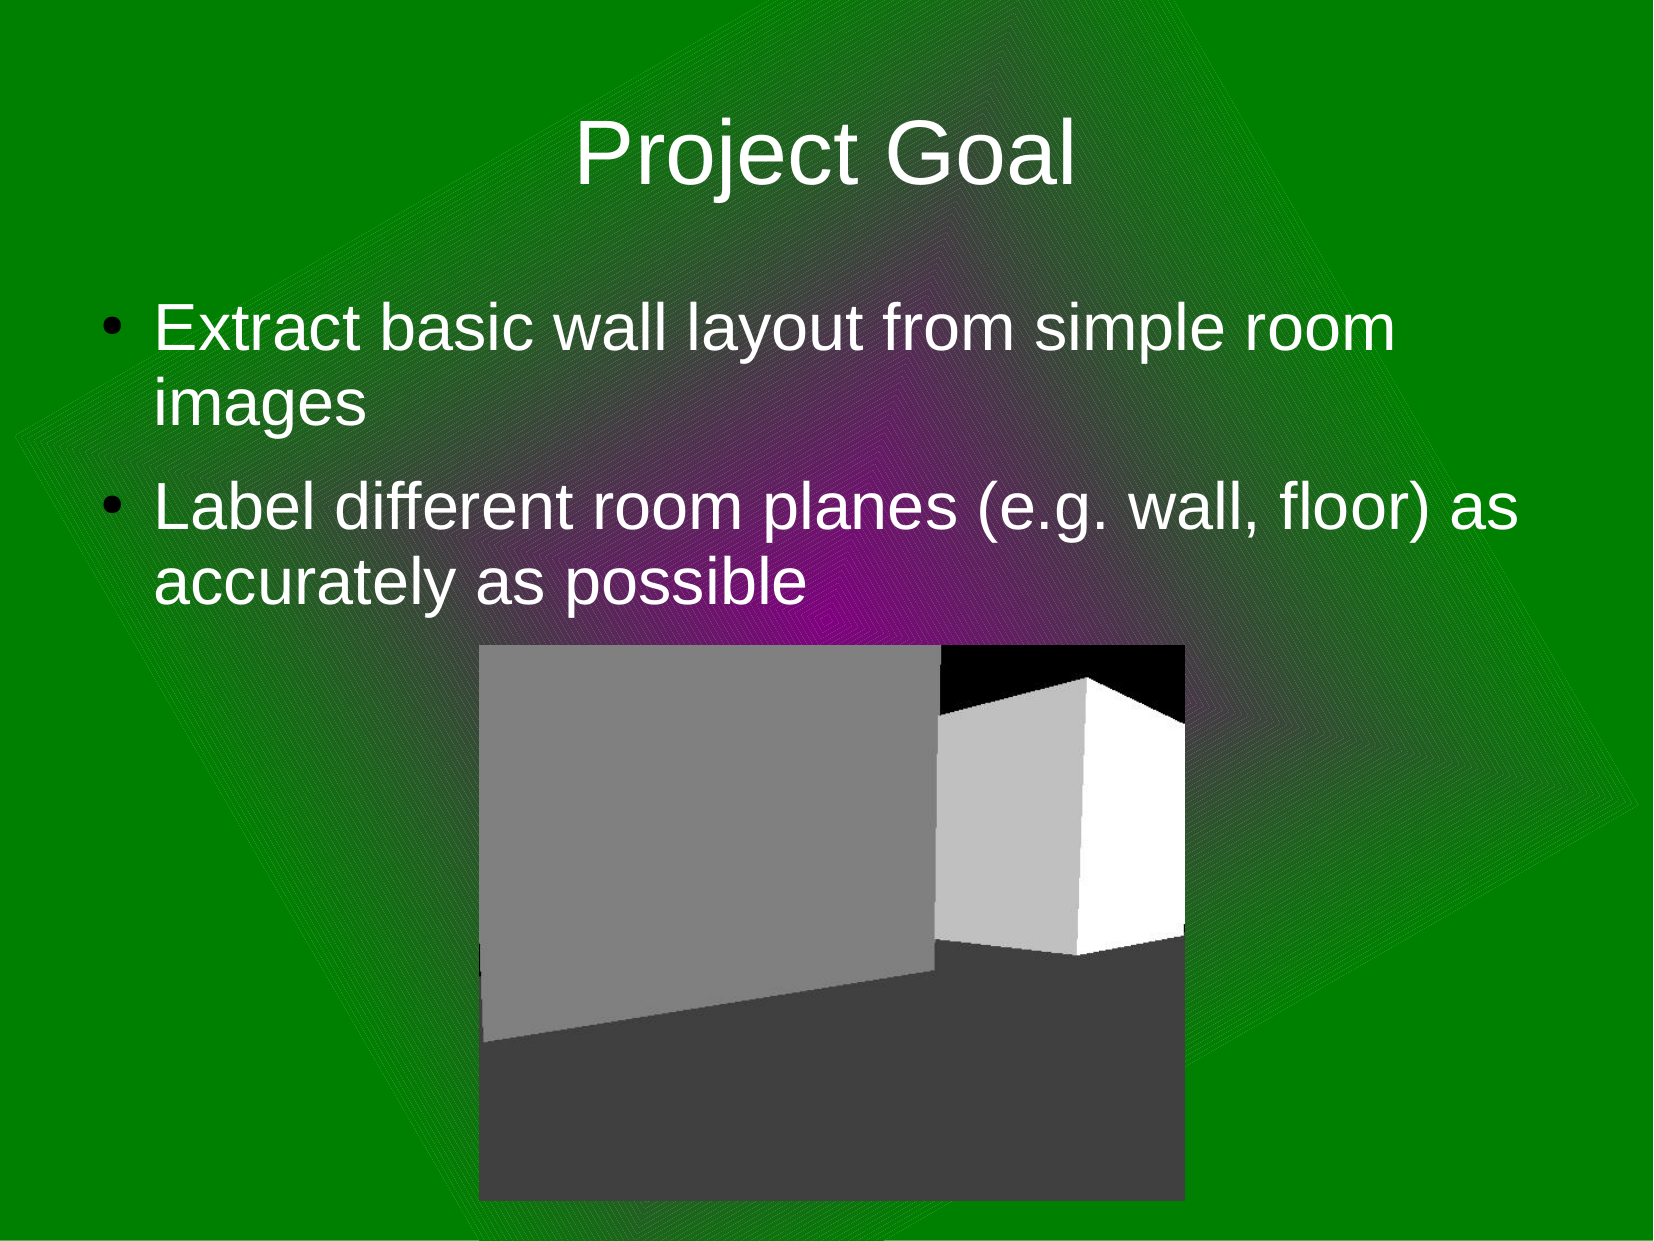

# Project Goal
Extract basic wall layout from simple room images
Label different room planes (e.g. wall, floor) as accurately as possible